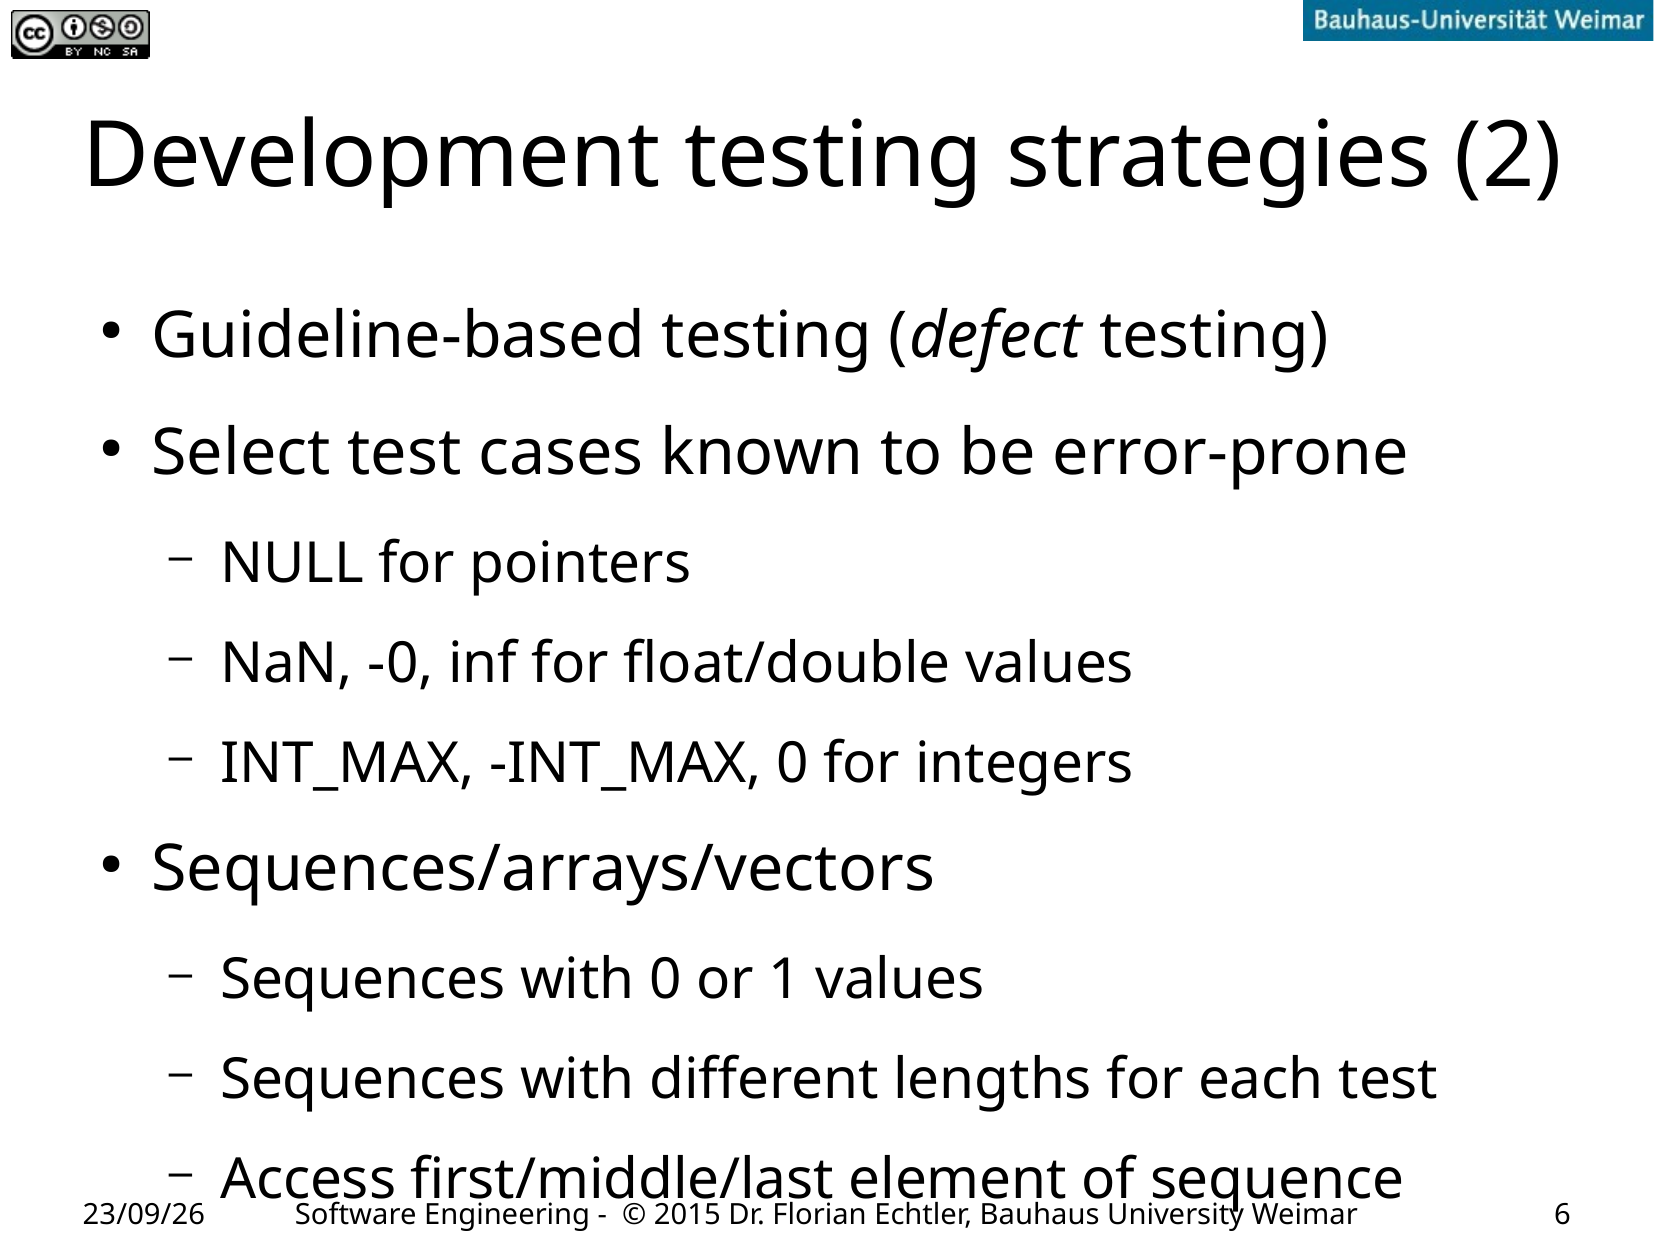

# Development testing strategies (2)
Guideline-based testing (defect testing)
Select test cases known to be error-prone
NULL for pointers
NaN, -0, inf for float/double values
INT_MAX, -INT_MAX, 0 for integers
Sequences/arrays/vectors
Sequences with 0 or 1 values
Sequences with different lengths for each test
Access first/middle/last element of sequence
Software Engineering - © 2015 Dr. Florian Echtler, Bauhaus University Weimar
6